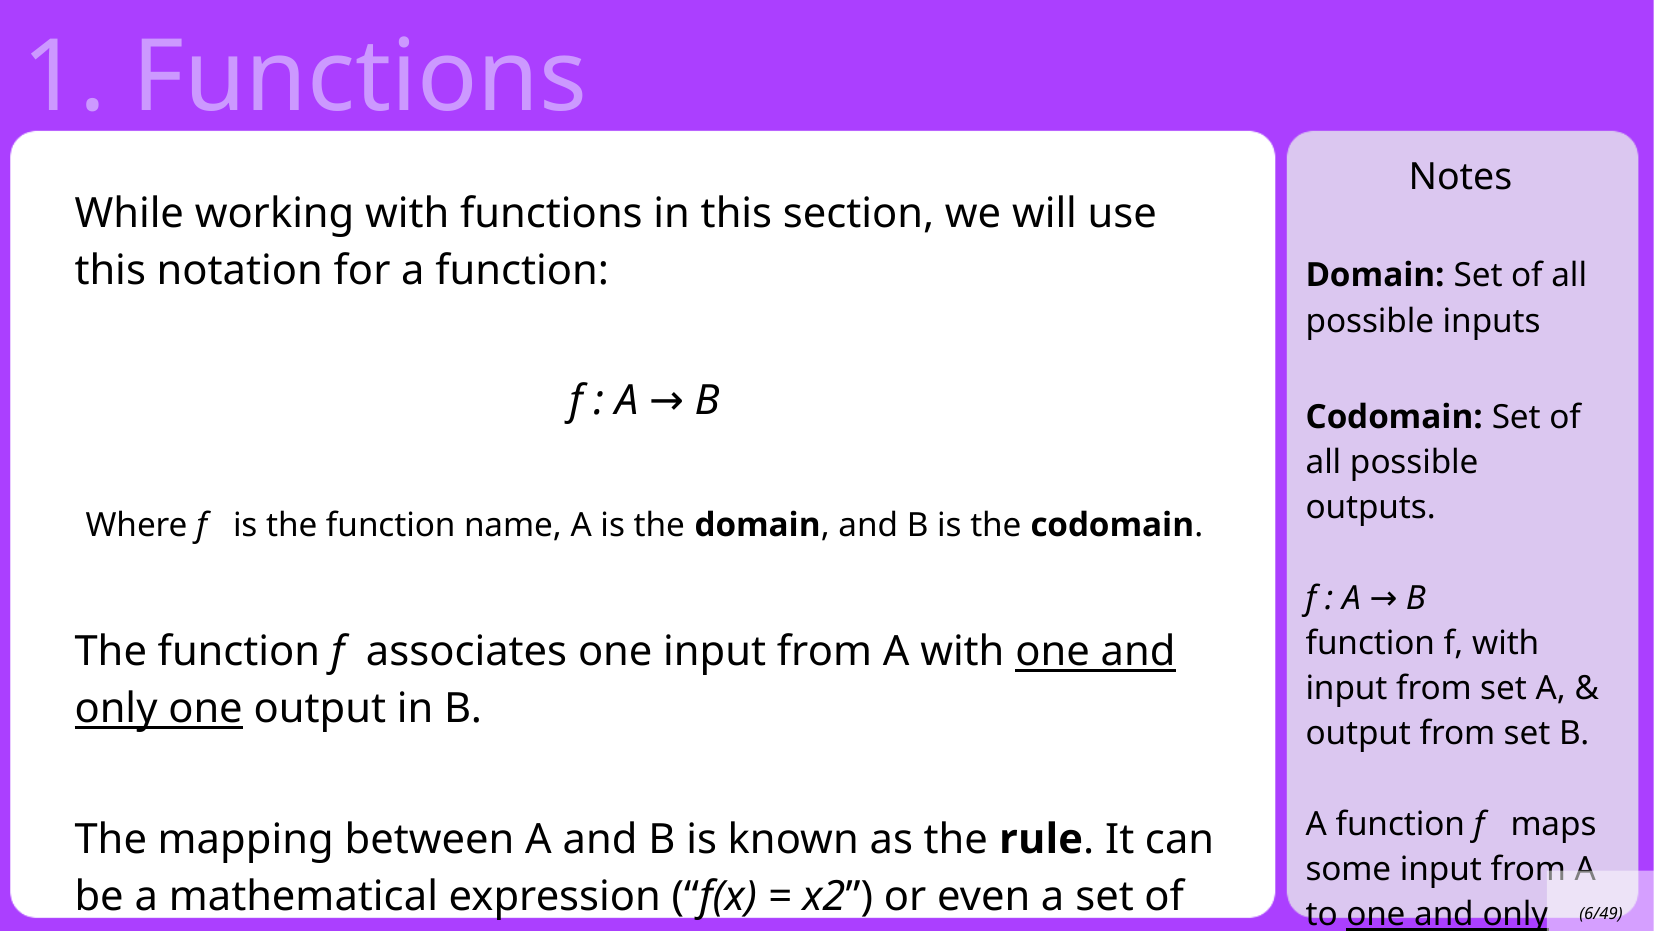

# 1. Functions
Notes
Domain: Set of all possible inputs
Codomain: Set of all possible outputs.
f : A → B
function f, with
input from set A, &
output from set B.
A function f maps some input from A to one and only one output from B.
While working with functions in this section, we will use this notation for a function:
f : A → B
Where f is the function name, A is the domain, and B is the codomain.
The function f associates one input from A with one and only one output in B.
The mapping between A and B is known as the rule. It can be a mathematical expression (“f(x) = x2”) or even a set of ordered pairs { (a, 1), (b, 2), … }